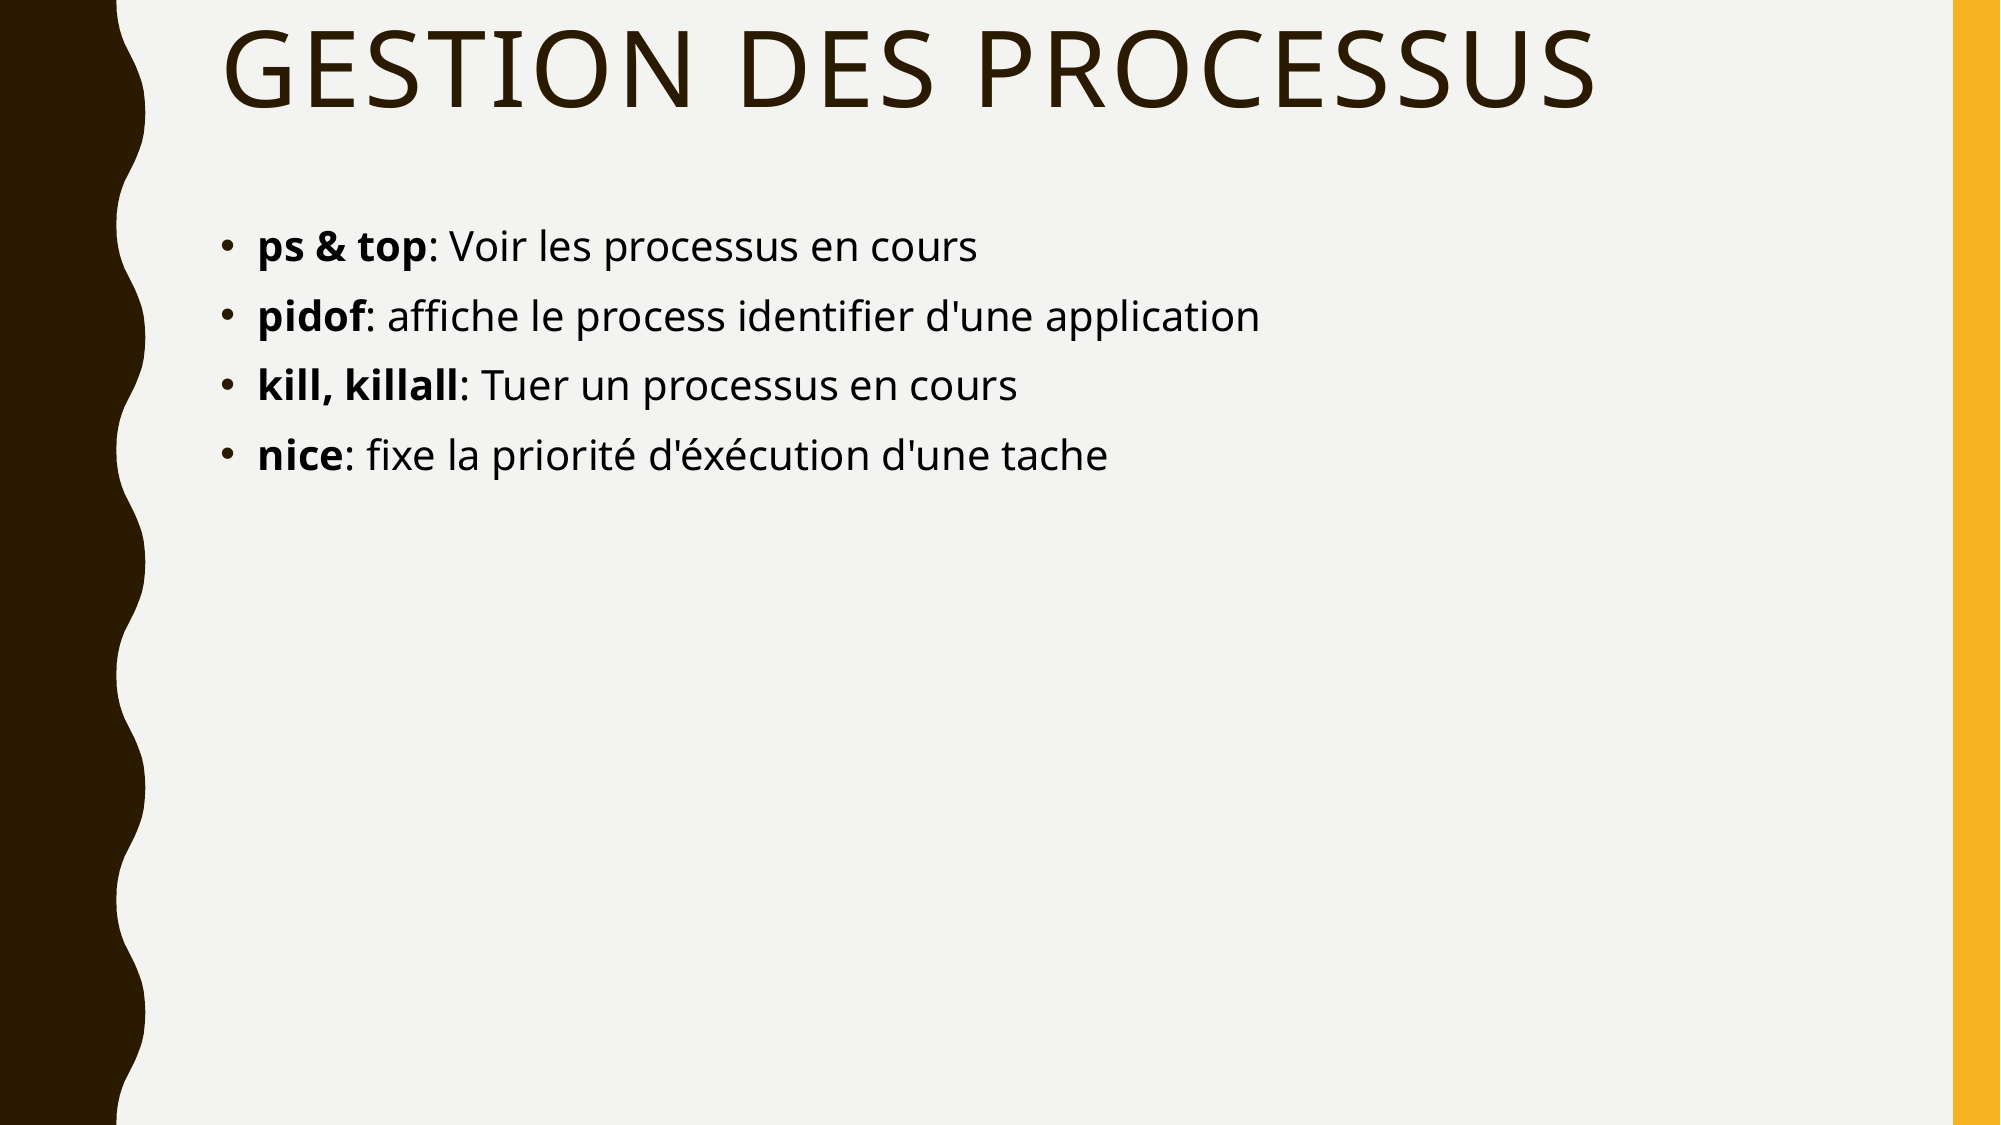

# Gestion des processus
ps & top: Voir les processus en cours
pidof: affiche le process identifier d'une application
kill, killall: Tuer un processus en cours
nice: fixe la priorité d'éxécution d'une tache